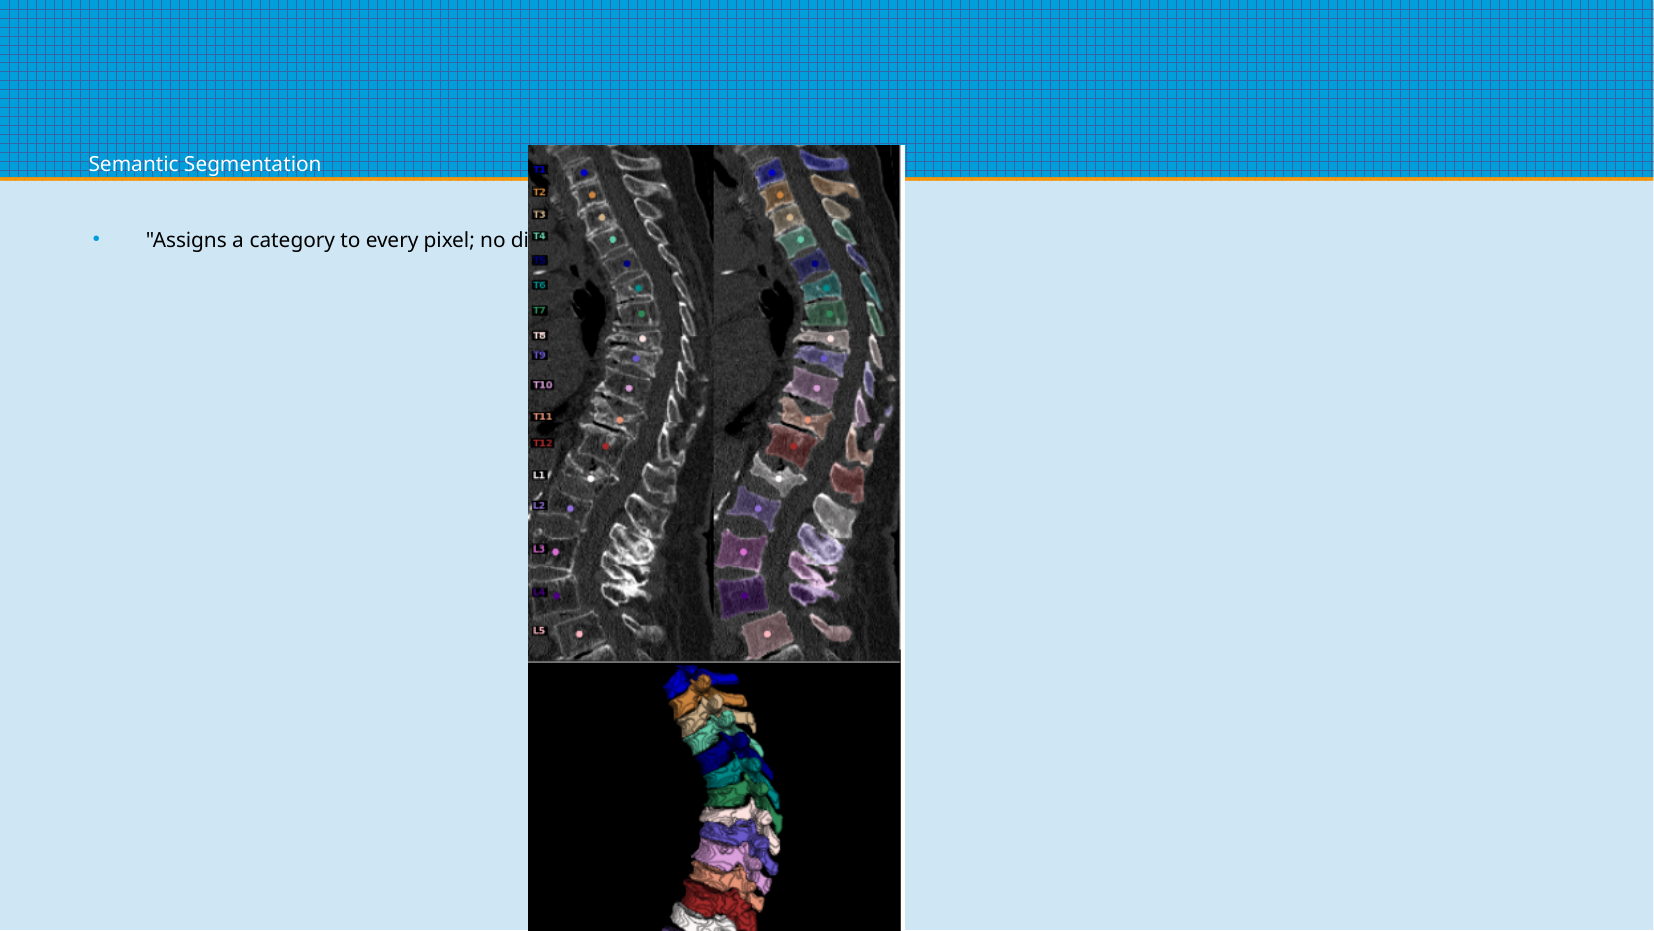

# Semantic Segmentation
"Assigns a category to every pixel; no differentiation between instances."